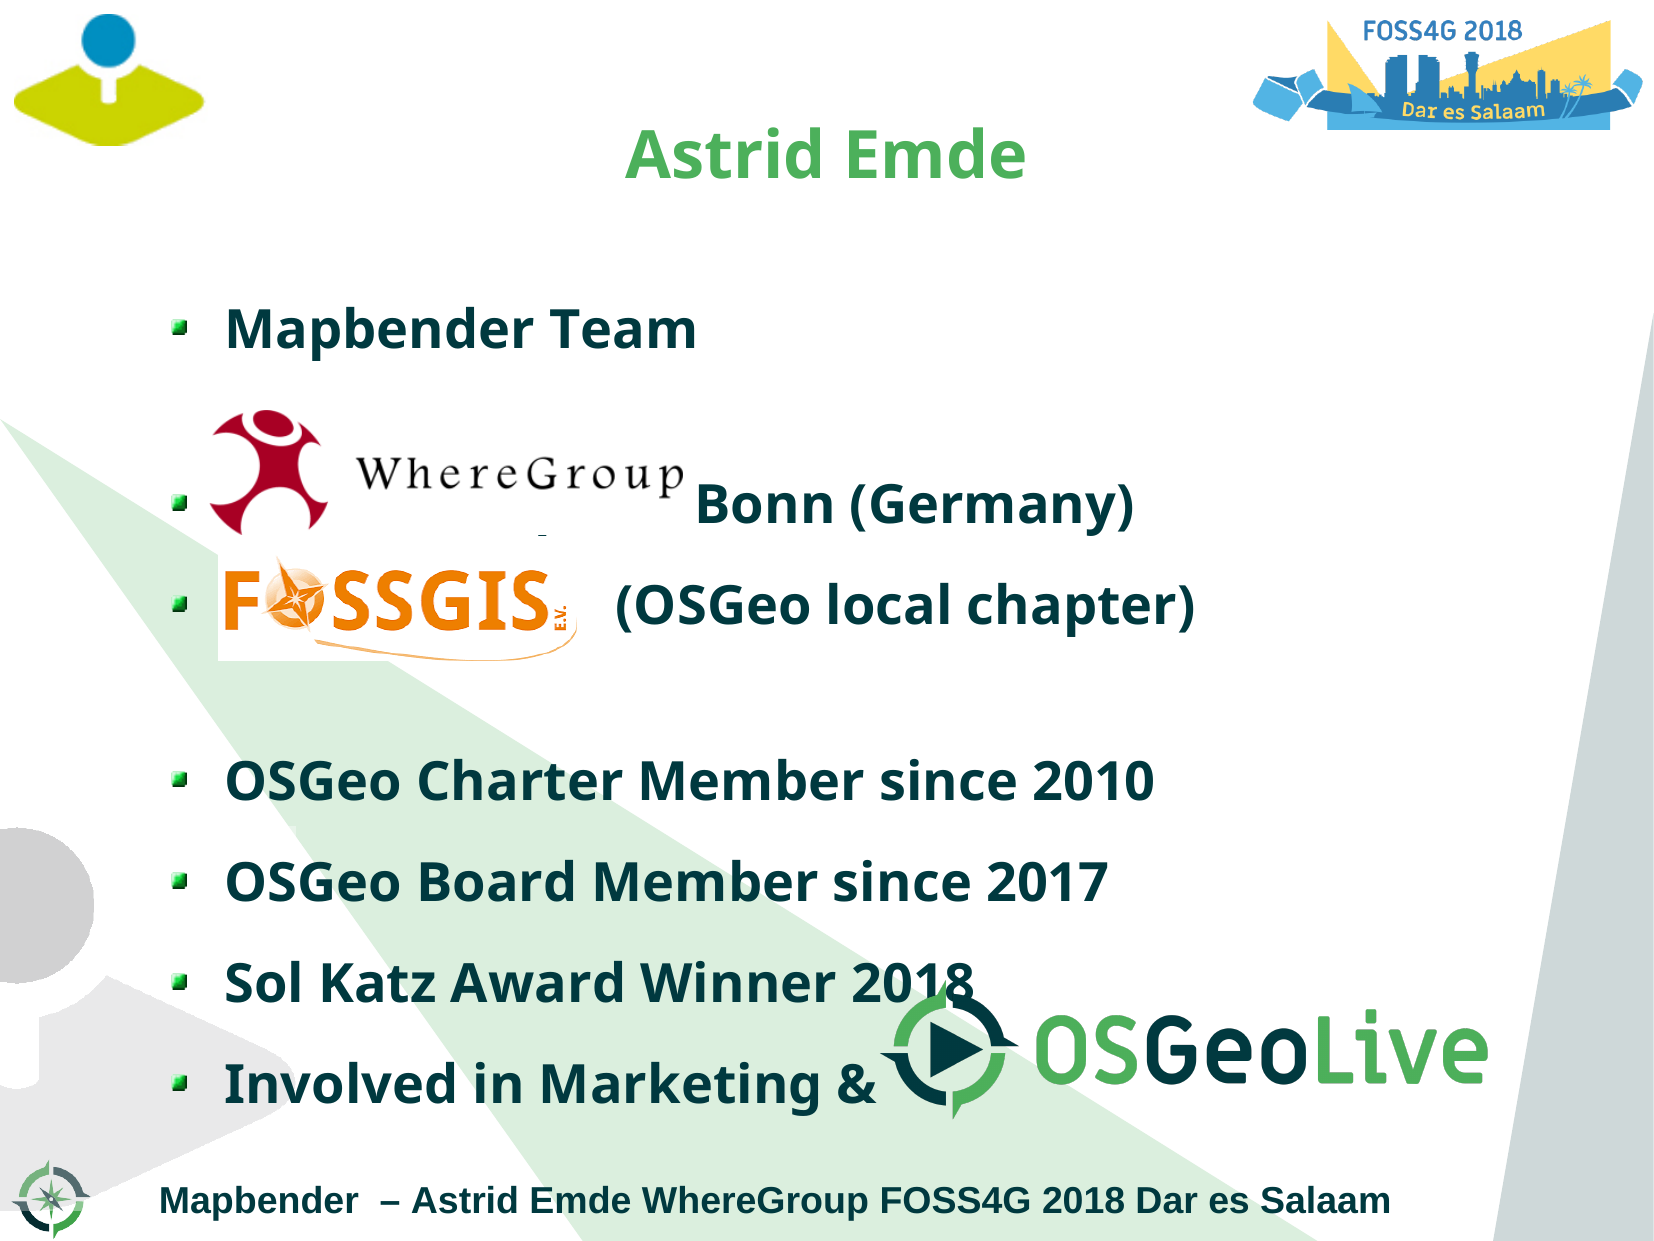

# Astrid Emde
Mapbender Team
WhereGroup Bonn (Germany)
FOSSGIS e.V. (OSGeo local chapter)
OSGeo Charter Member since 2010
OSGeo Board Member since 2017
Sol Katz Award Winner 2018
Involved in Marketing &